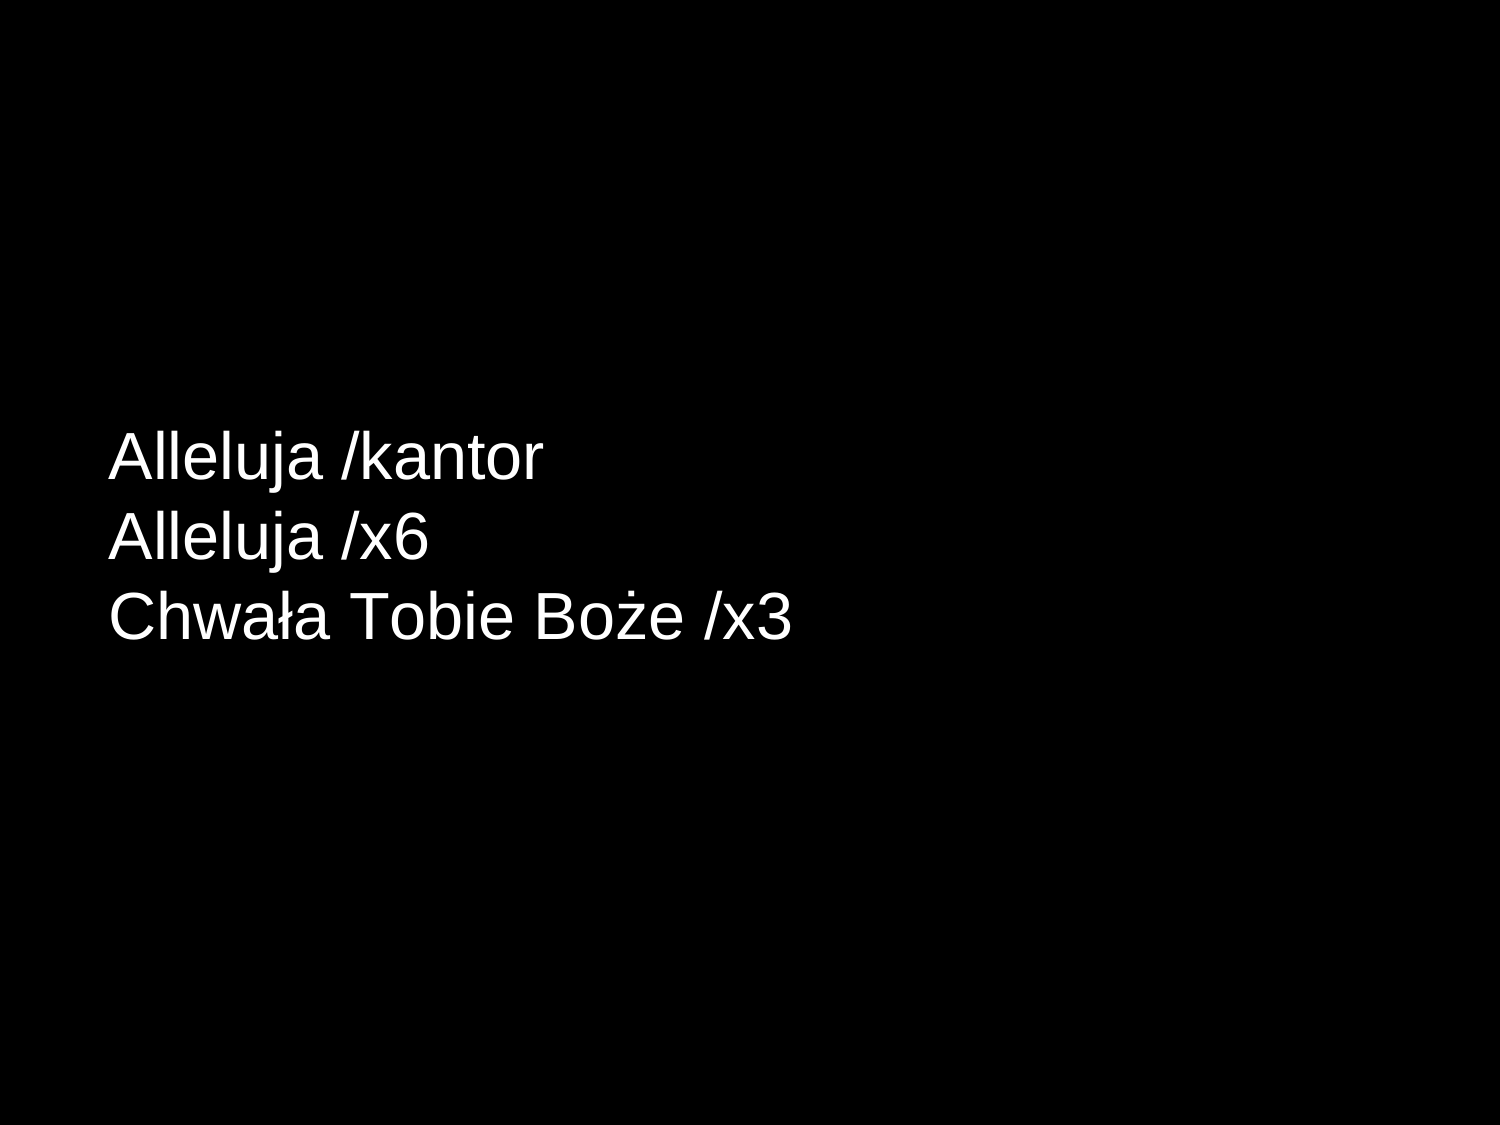

Alleluja /kantor
Alleluja /x6
Chwała Tobie Boże /x3